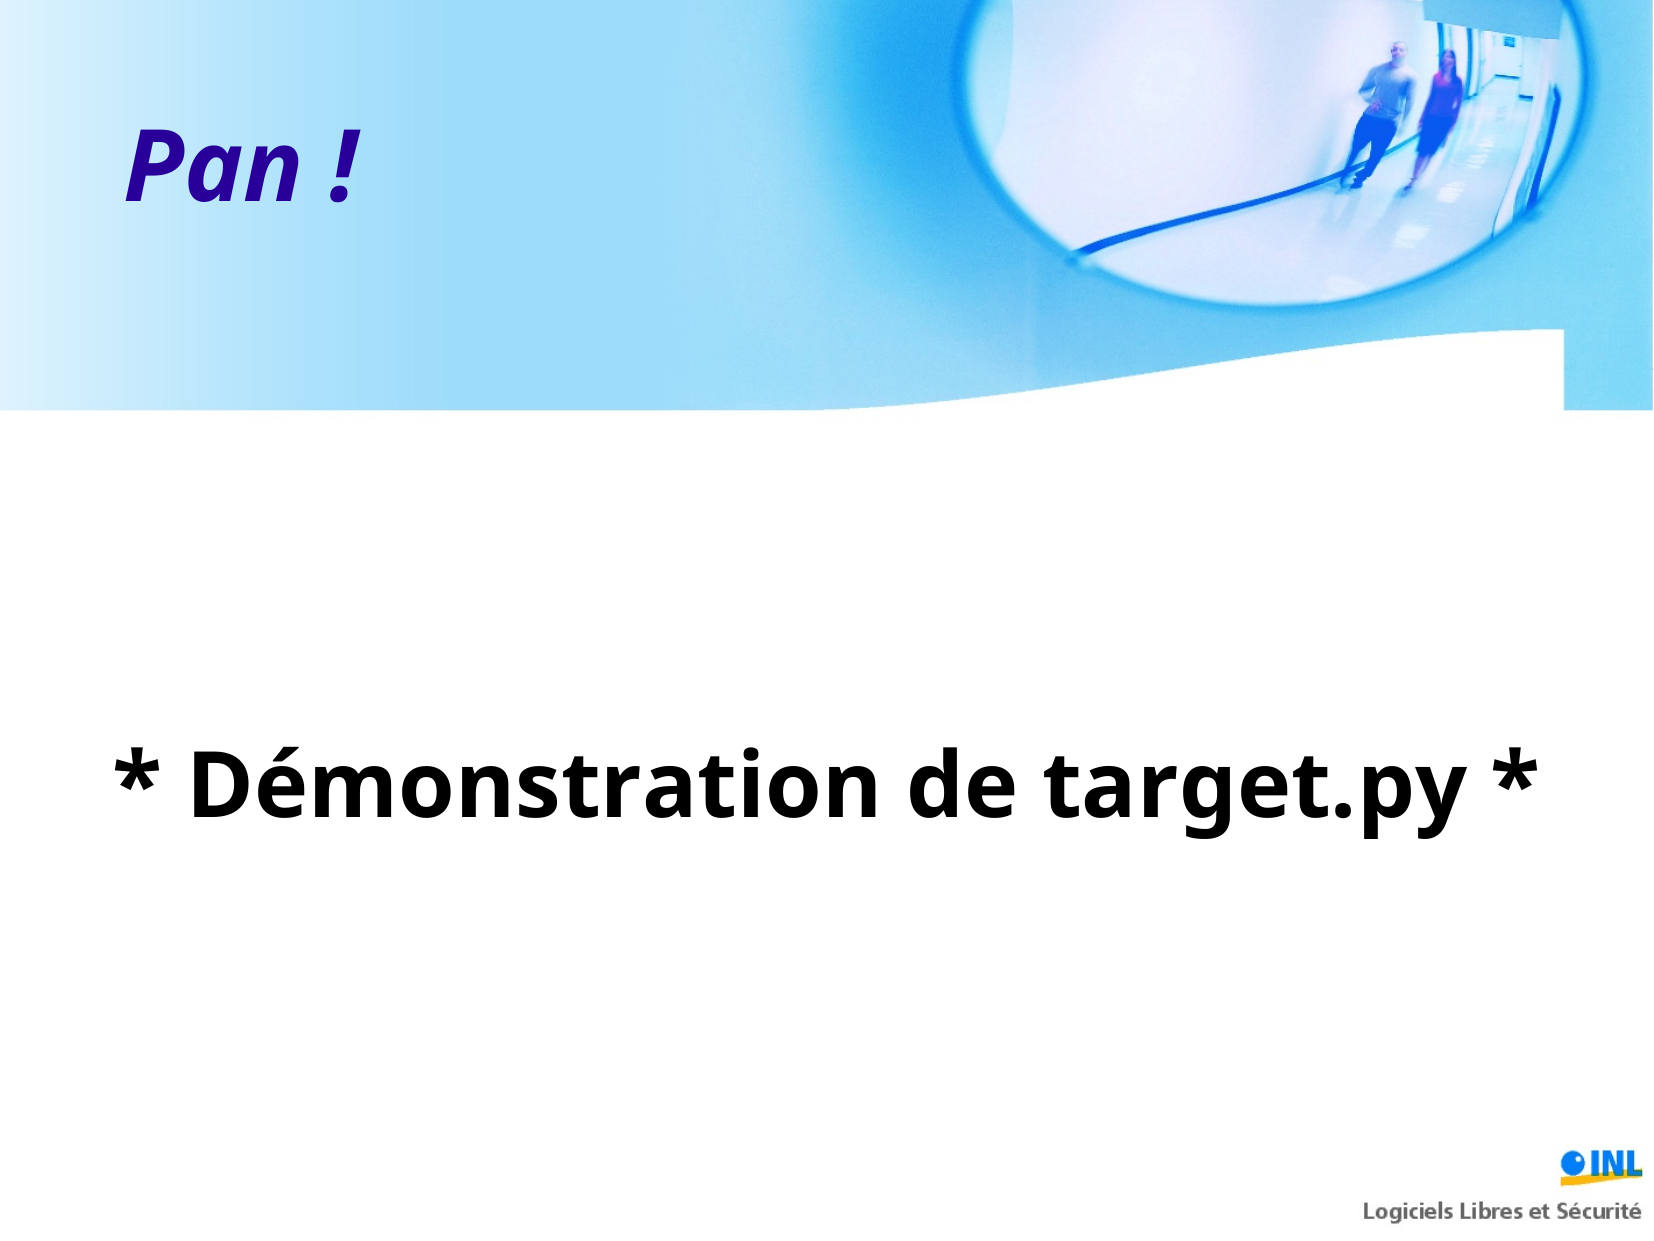

# Pan !
* Démonstration de target.py *